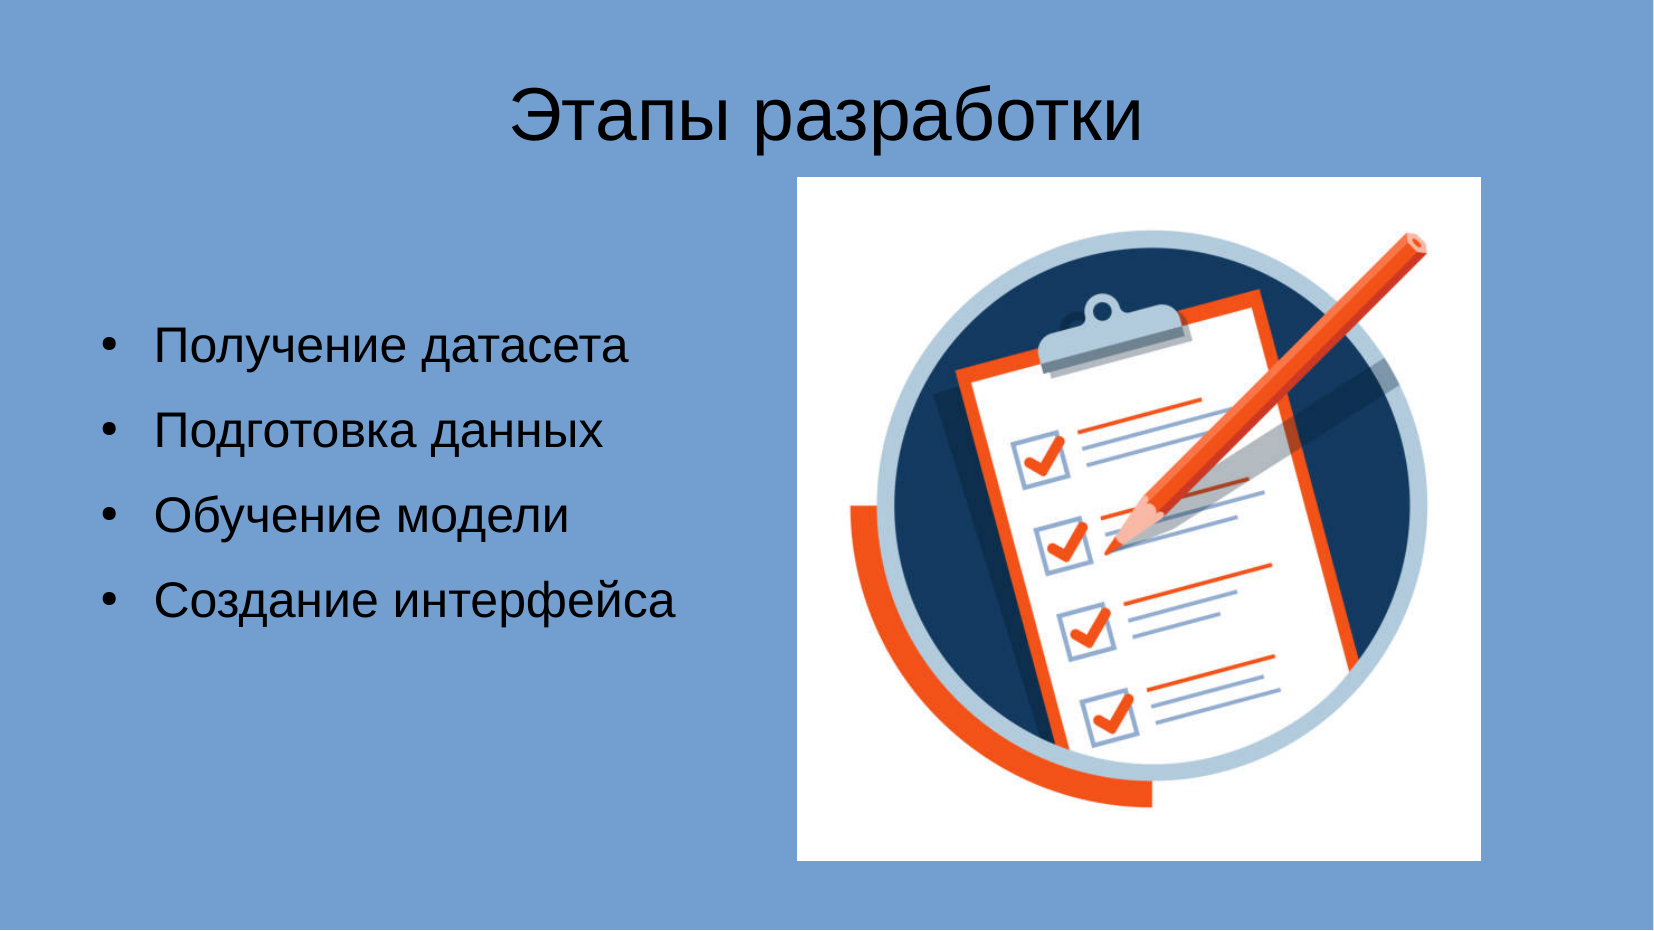

# Этапы разработки
Получение датасета
Подготовка данных
Обучение модели
Создание интерфейса